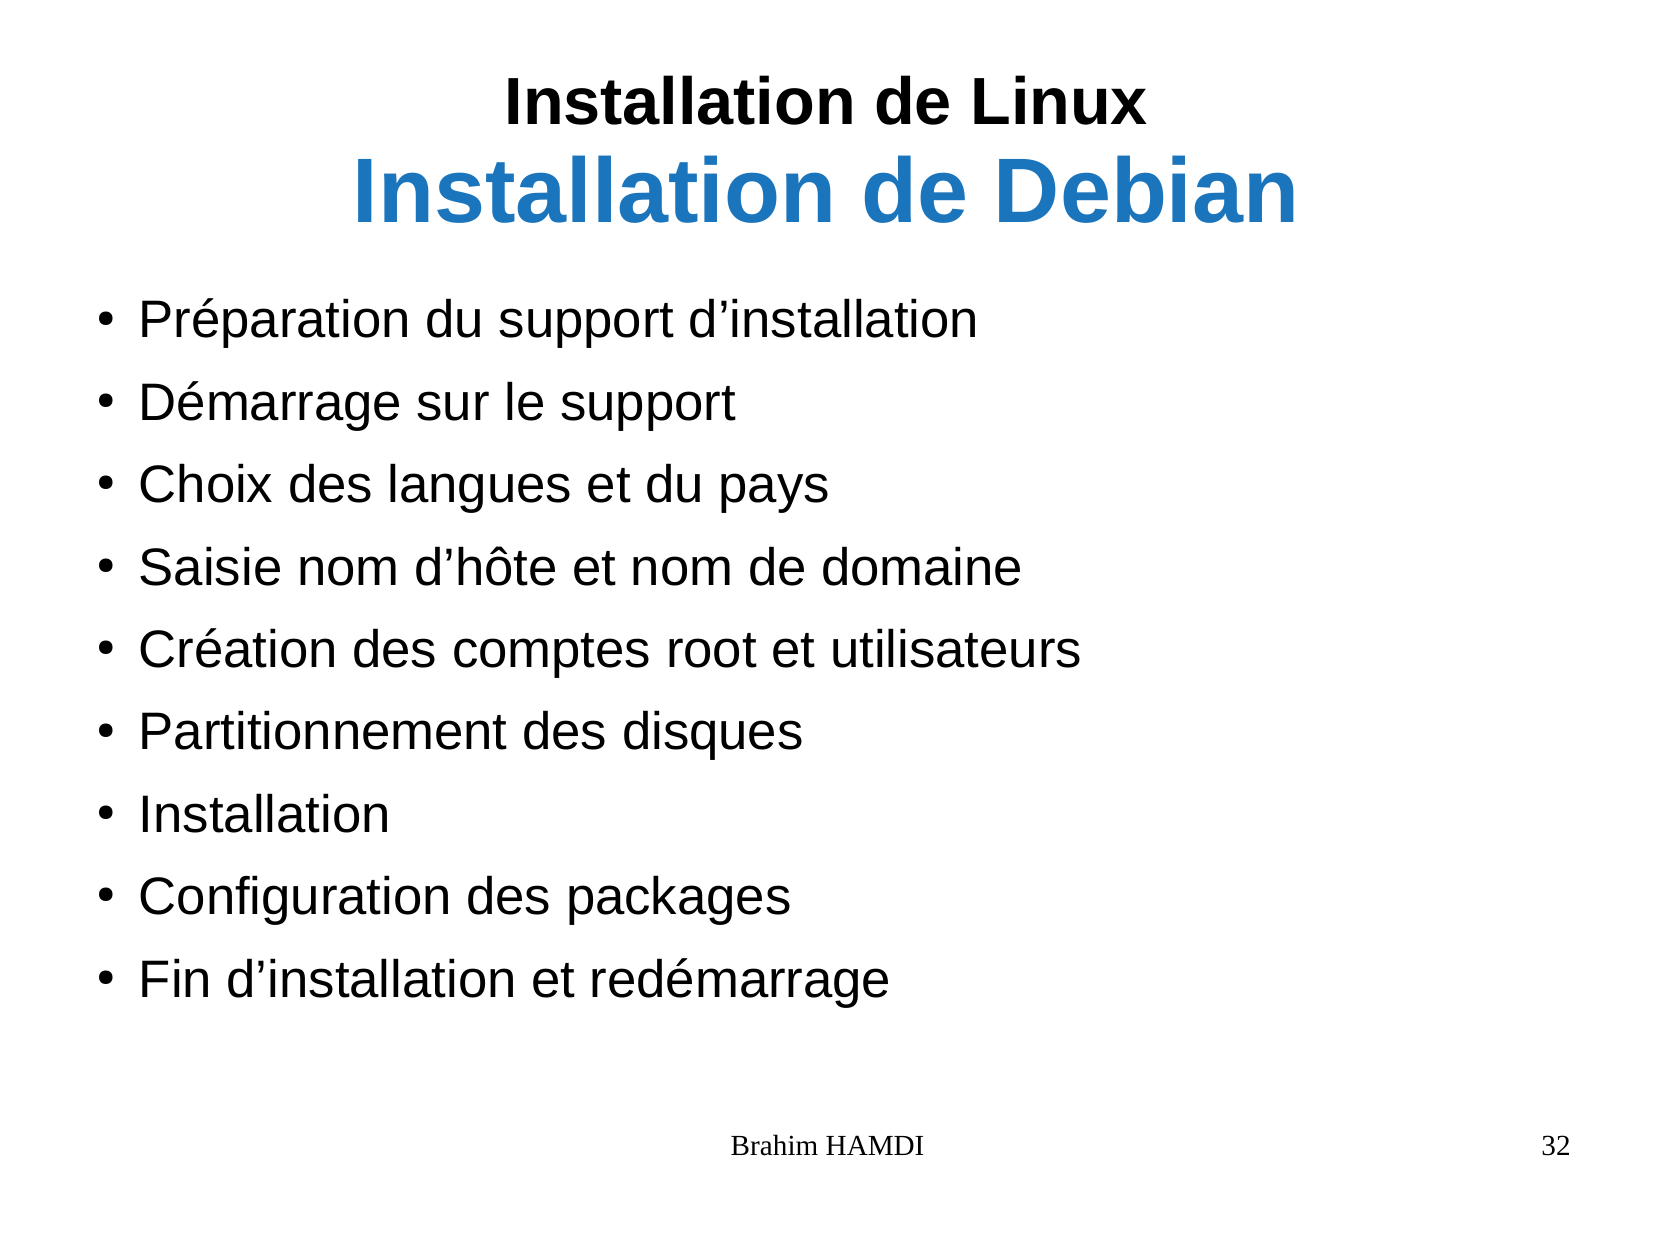

# Installation de Linux Installation de Debian
Préparation du support d’installation
Démarrage sur le support
Choix des langues et du pays
Saisie nom d’hôte et nom de domaine
Création des comptes root et utilisateurs
Partitionnement des disques
Installation
Configuration des packages
Fin d’installation et redémarrage
Brahim HAMDI
32